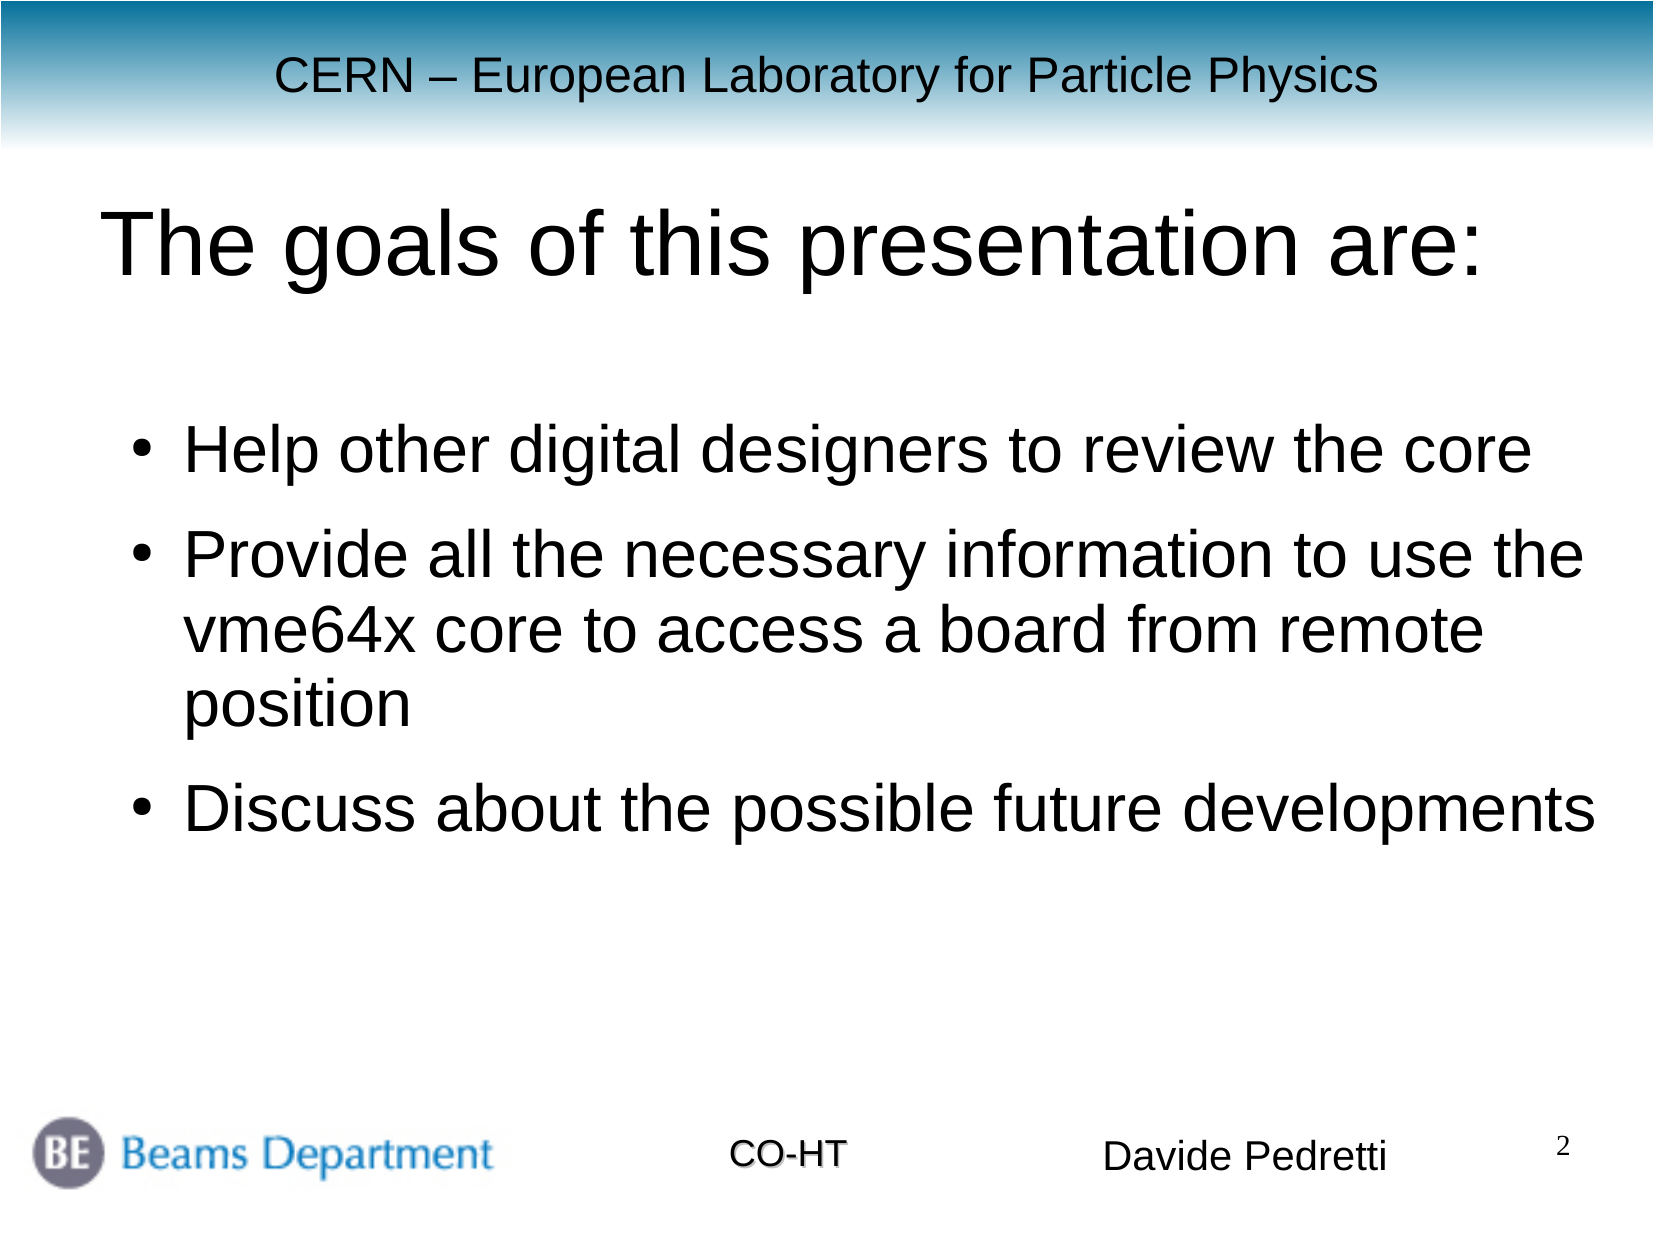

CERN – European Laboratory for Particle Physics
# The goals of this presentation are:
Help other digital designers to review the core
Provide all the necessary information to use the vme64x core to access a board from remote position
Discuss about the possible future developments
CO-HT
Davide Pedretti
2